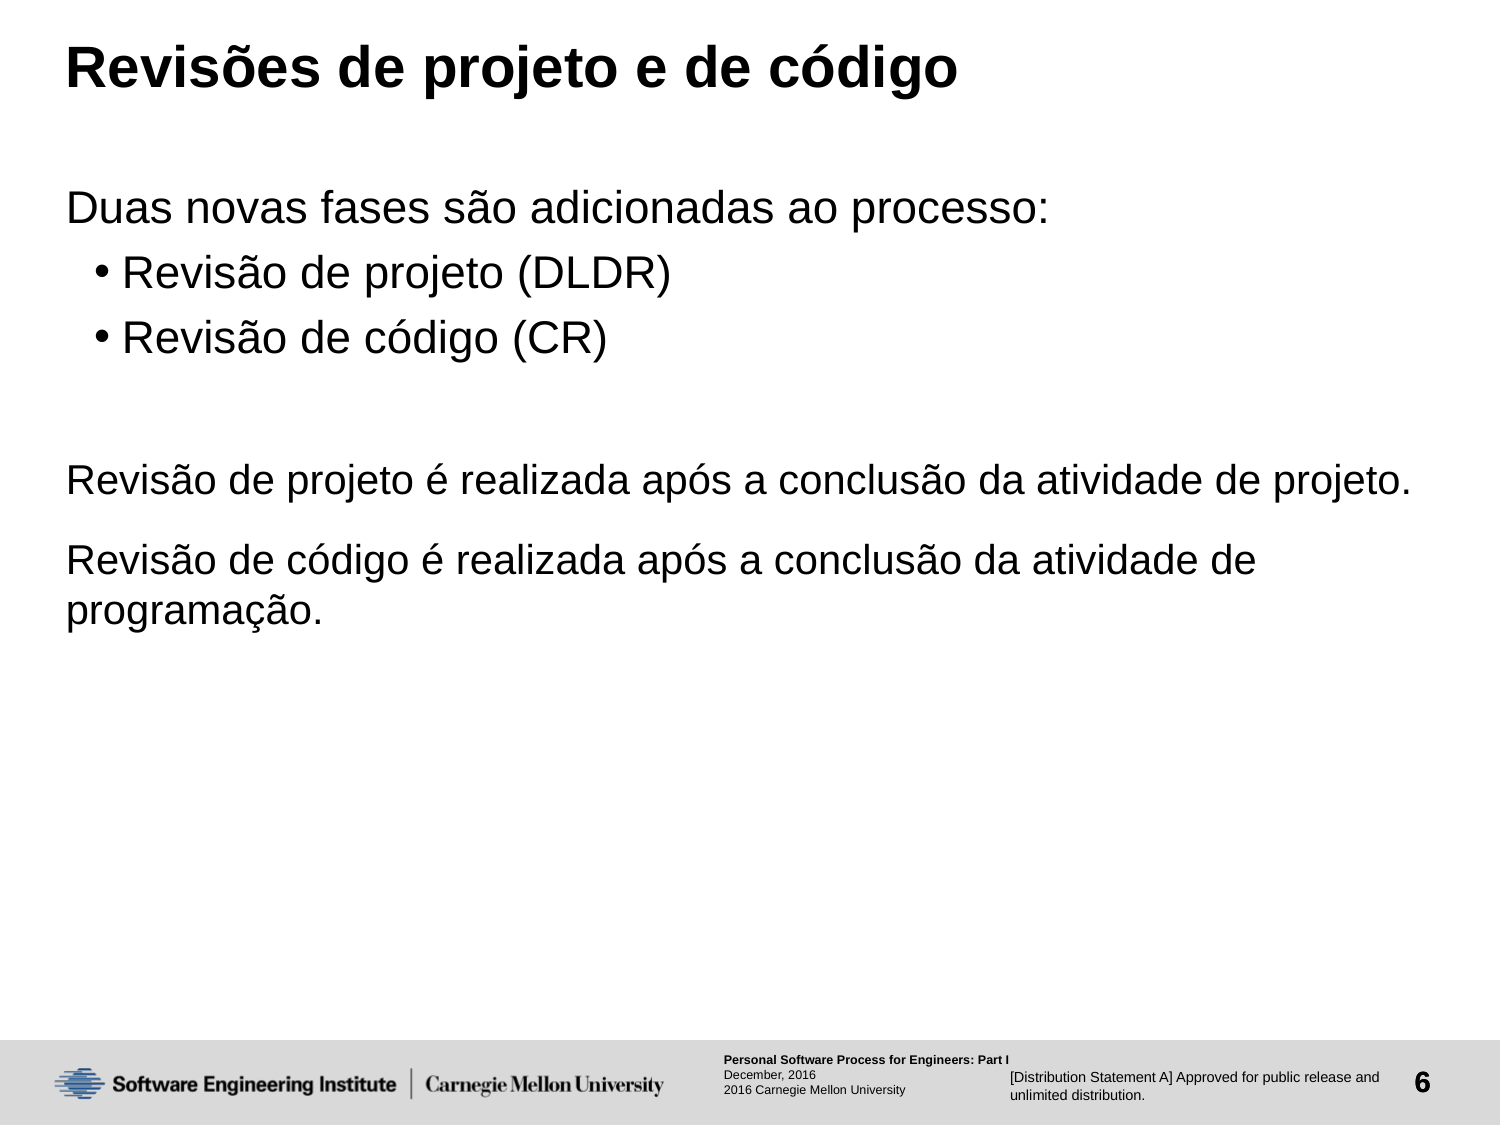

# Revisões de projeto e de código
Duas novas fases são adicionadas ao processo:
Revisão de projeto (DLDR)
Revisão de código (CR)
Revisão de projeto é realizada após a conclusão da atividade de projeto.
Revisão de código é realizada após a conclusão da atividade de programação.